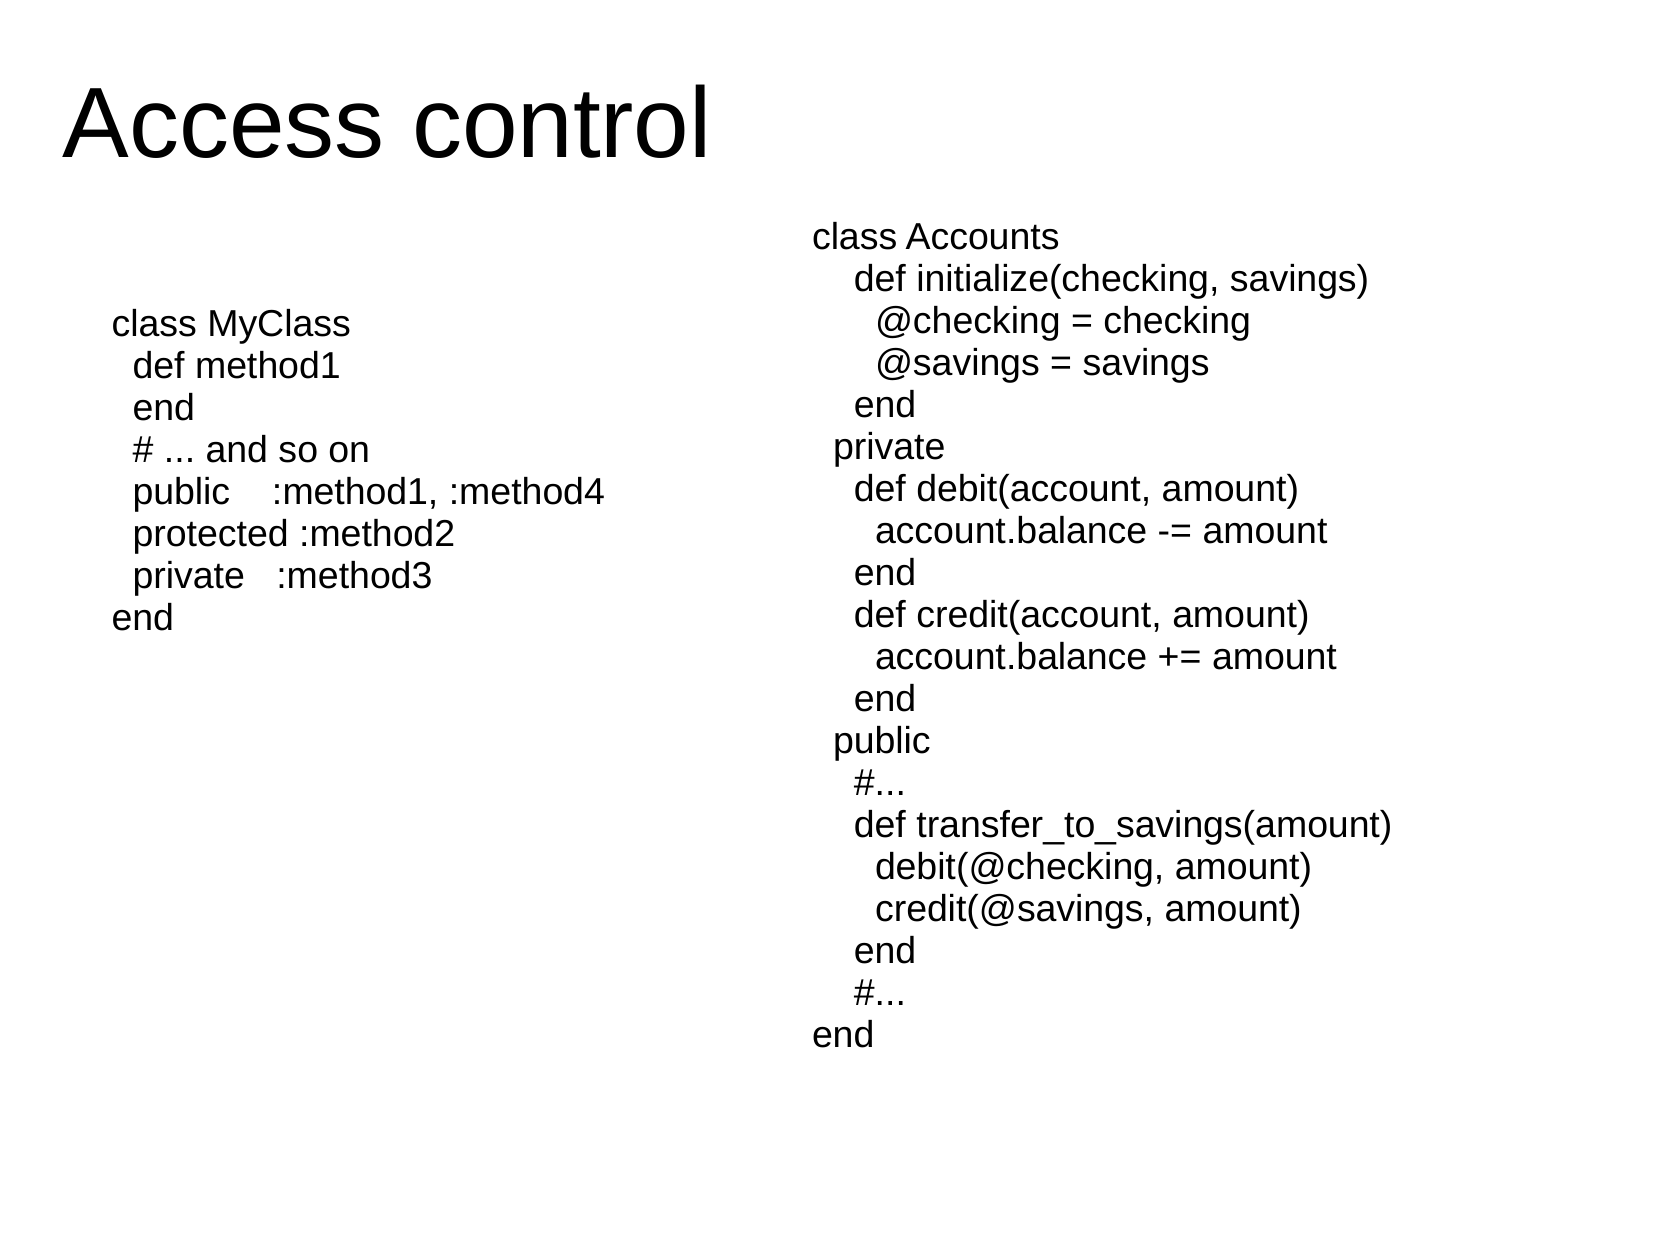

Access control
class Accounts
 def initialize(checking, savings)
 @checking = checking
 @savings = savings
 end
 private
 def debit(account, amount)
 account.balance -= amount
 end
 def credit(account, amount)
 account.balance += amount
 end
 public
 #...
 def transfer_to_savings(amount)
 debit(@checking, amount)
 credit(@savings, amount)
 end
 #...
end
class MyClass
 def method1
 end
 # ... and so on
 public :method1, :method4
 protected :method2
 private :method3
end